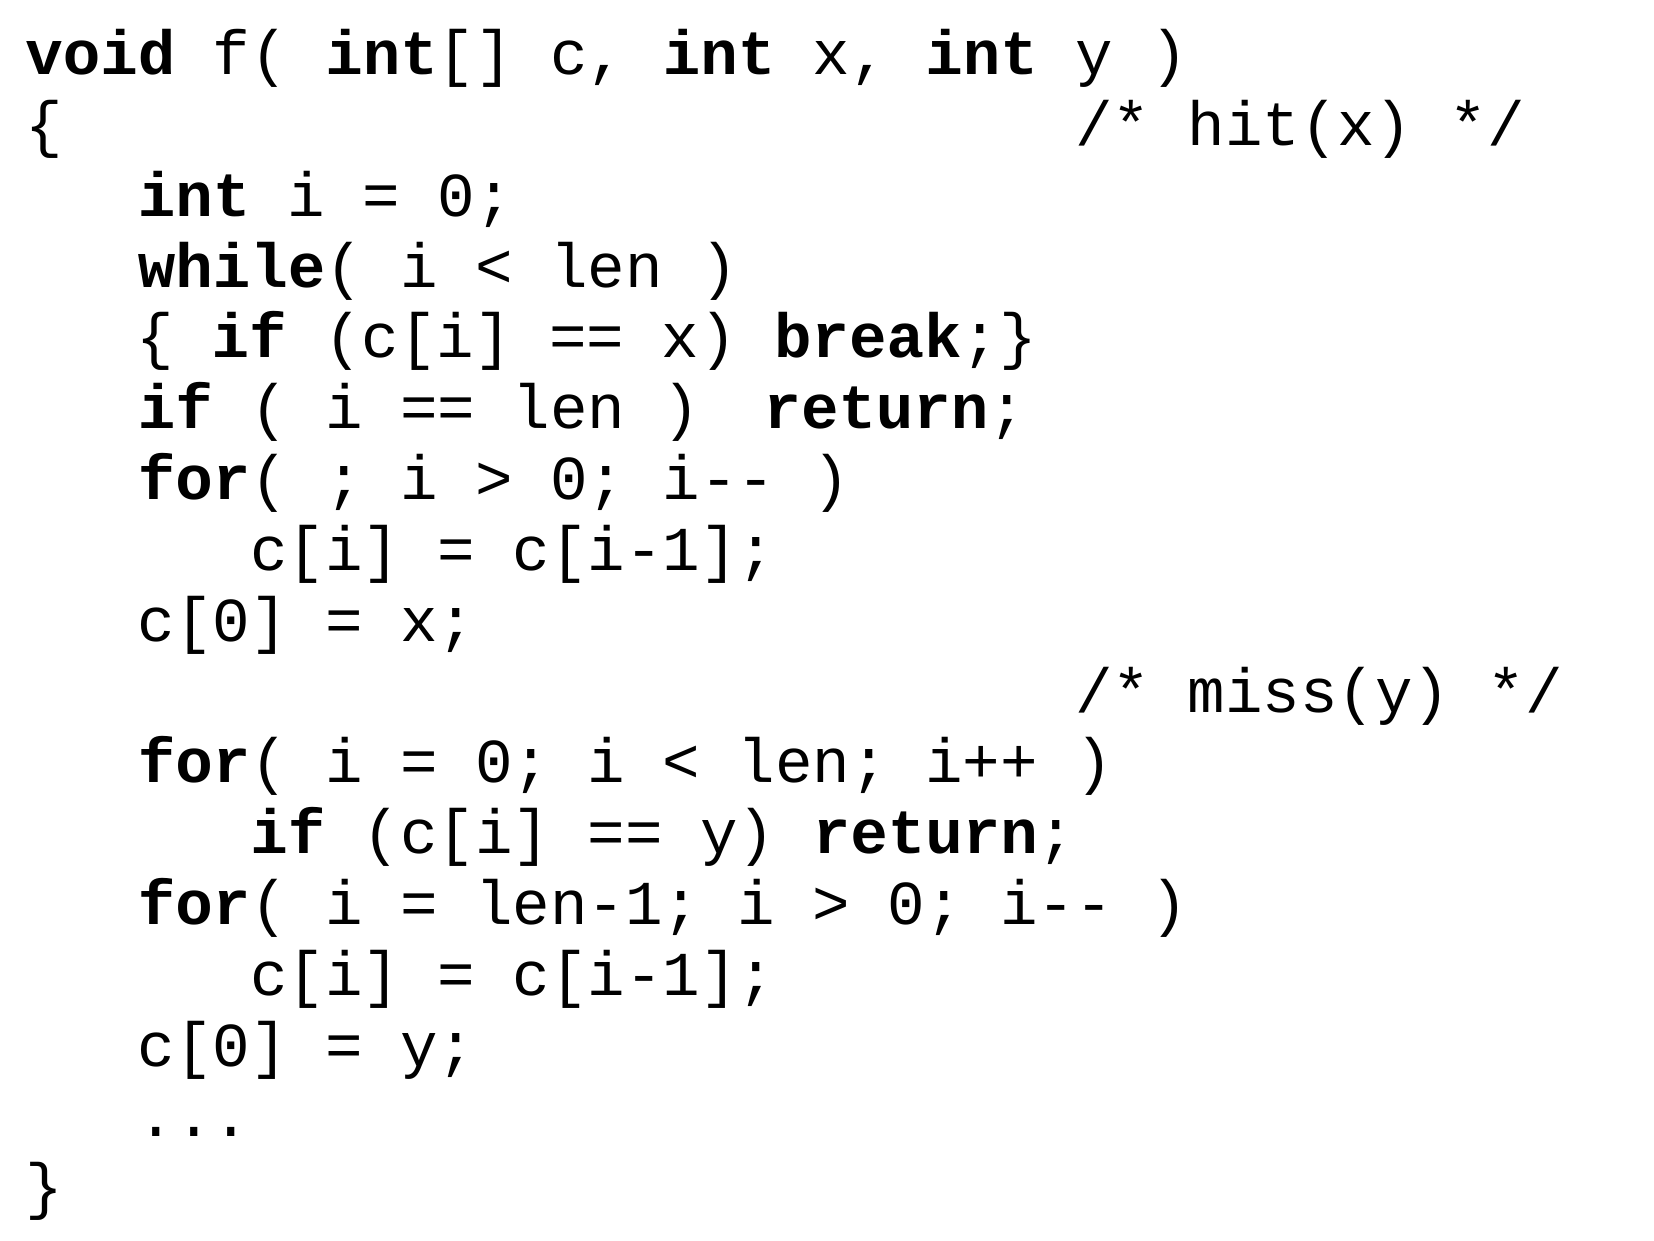

void f( int[] c, int x, int y )
{ /* hit(x) */
 int i = 0;
 while( i < len )
	 { if (c[i] == x) break;}
 if ( i == len )	return;
 for( ; i > 0; i-- )
 c[i] = c[i-1];
 c[0] = x;
 /* miss(y) */
 for( i = 0; i < len; i++ )
 if (c[i] == y) return;
 for( i = len-1; i > 0; i-- )
 c[i] = c[i-1];
 c[0] = y;
 ...
}